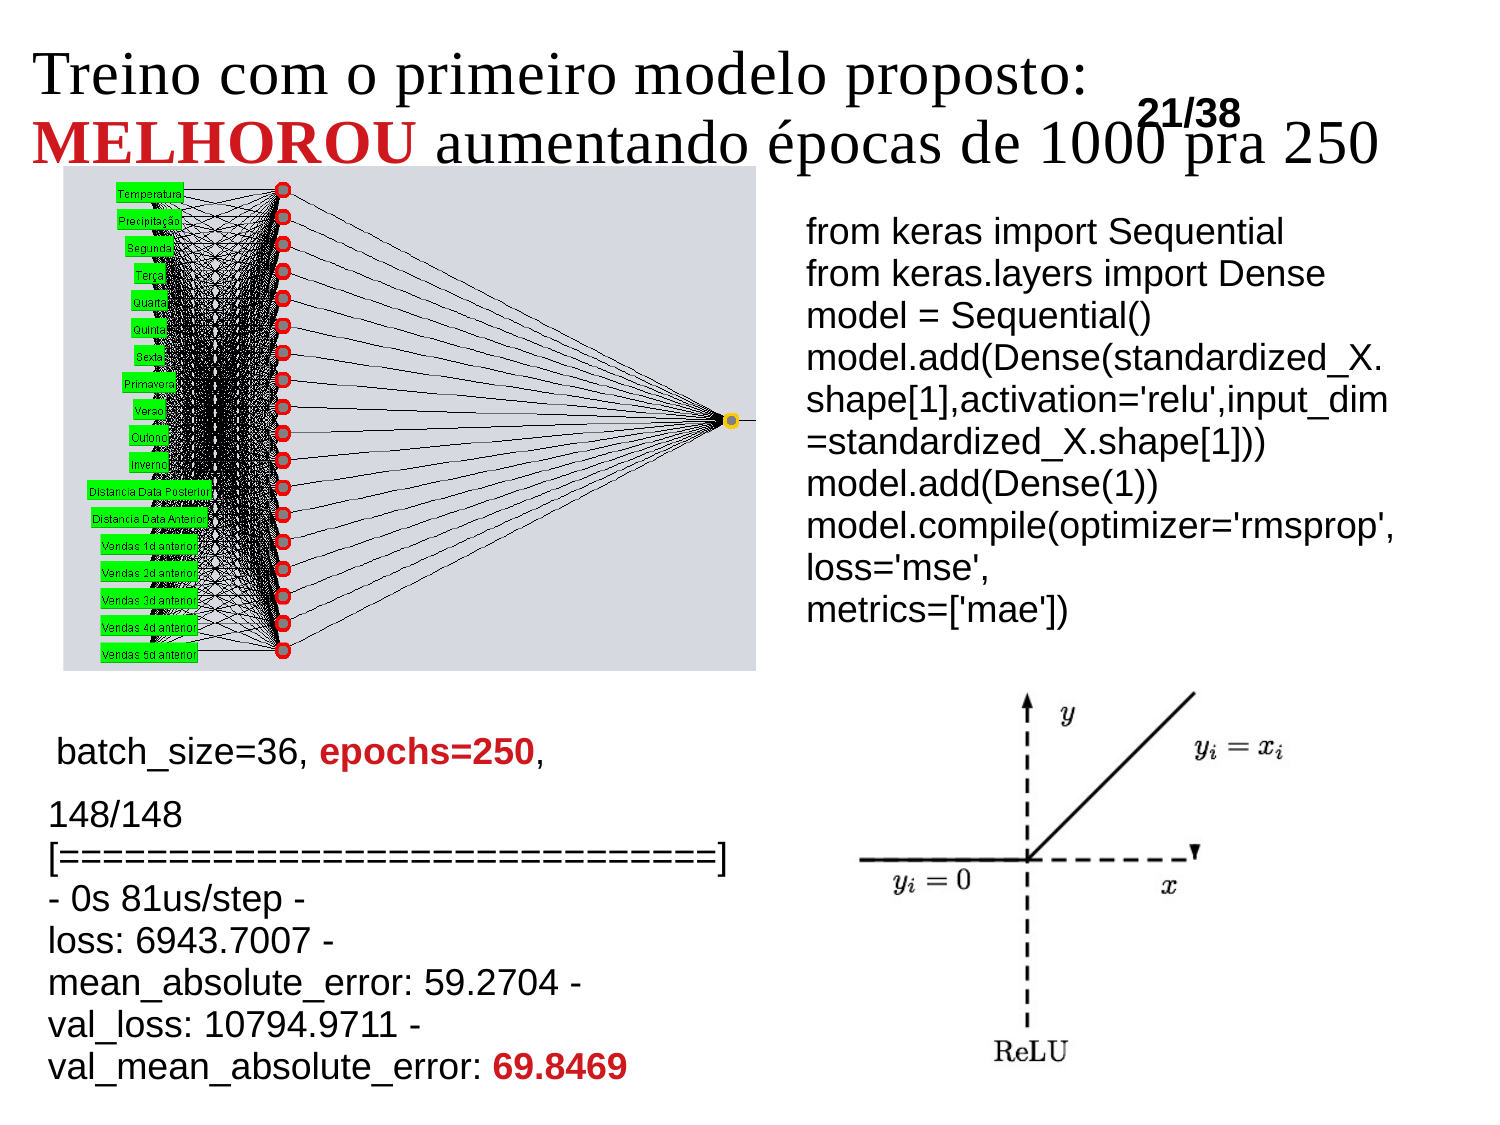

Treino com o primeiro modelo proposto: MELHOROU aumentando épocas de 1000 pra 250
21/38
from keras import Sequential
from keras.layers import Dense
model = Sequential()
model.add(Dense(standardized_X.shape[1],activation='relu',input_dim=standardized_X.shape[1]))
model.add(Dense(1))
model.compile(optimizer='rmsprop',
loss='mse',
metrics=['mae'])
batch_size=36, epochs=250,
148/148 [==============================]
- 0s 81us/step -
loss: 6943.7007 -
mean_absolute_error: 59.2704 -
val_loss: 10794.9711 - val_mean_absolute_error: 69.8469